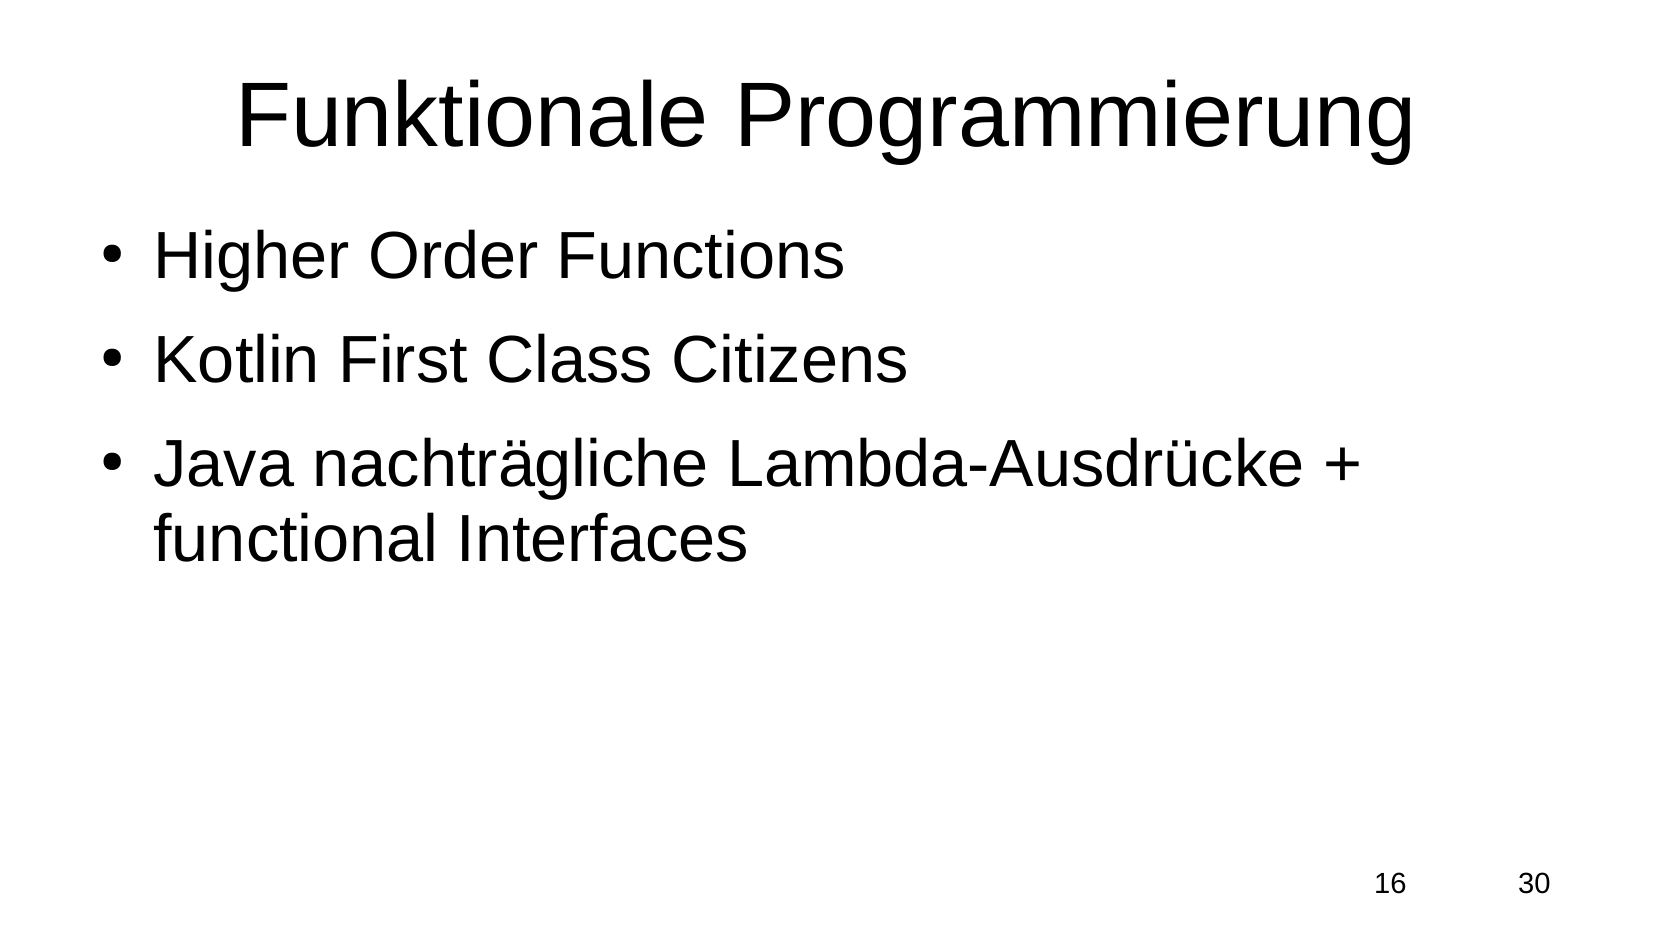

# Funktionale Programmierung
Higher Order Functions
Kotlin First Class Citizens
Java nachträgliche Lambda-Ausdrücke + functional Interfaces